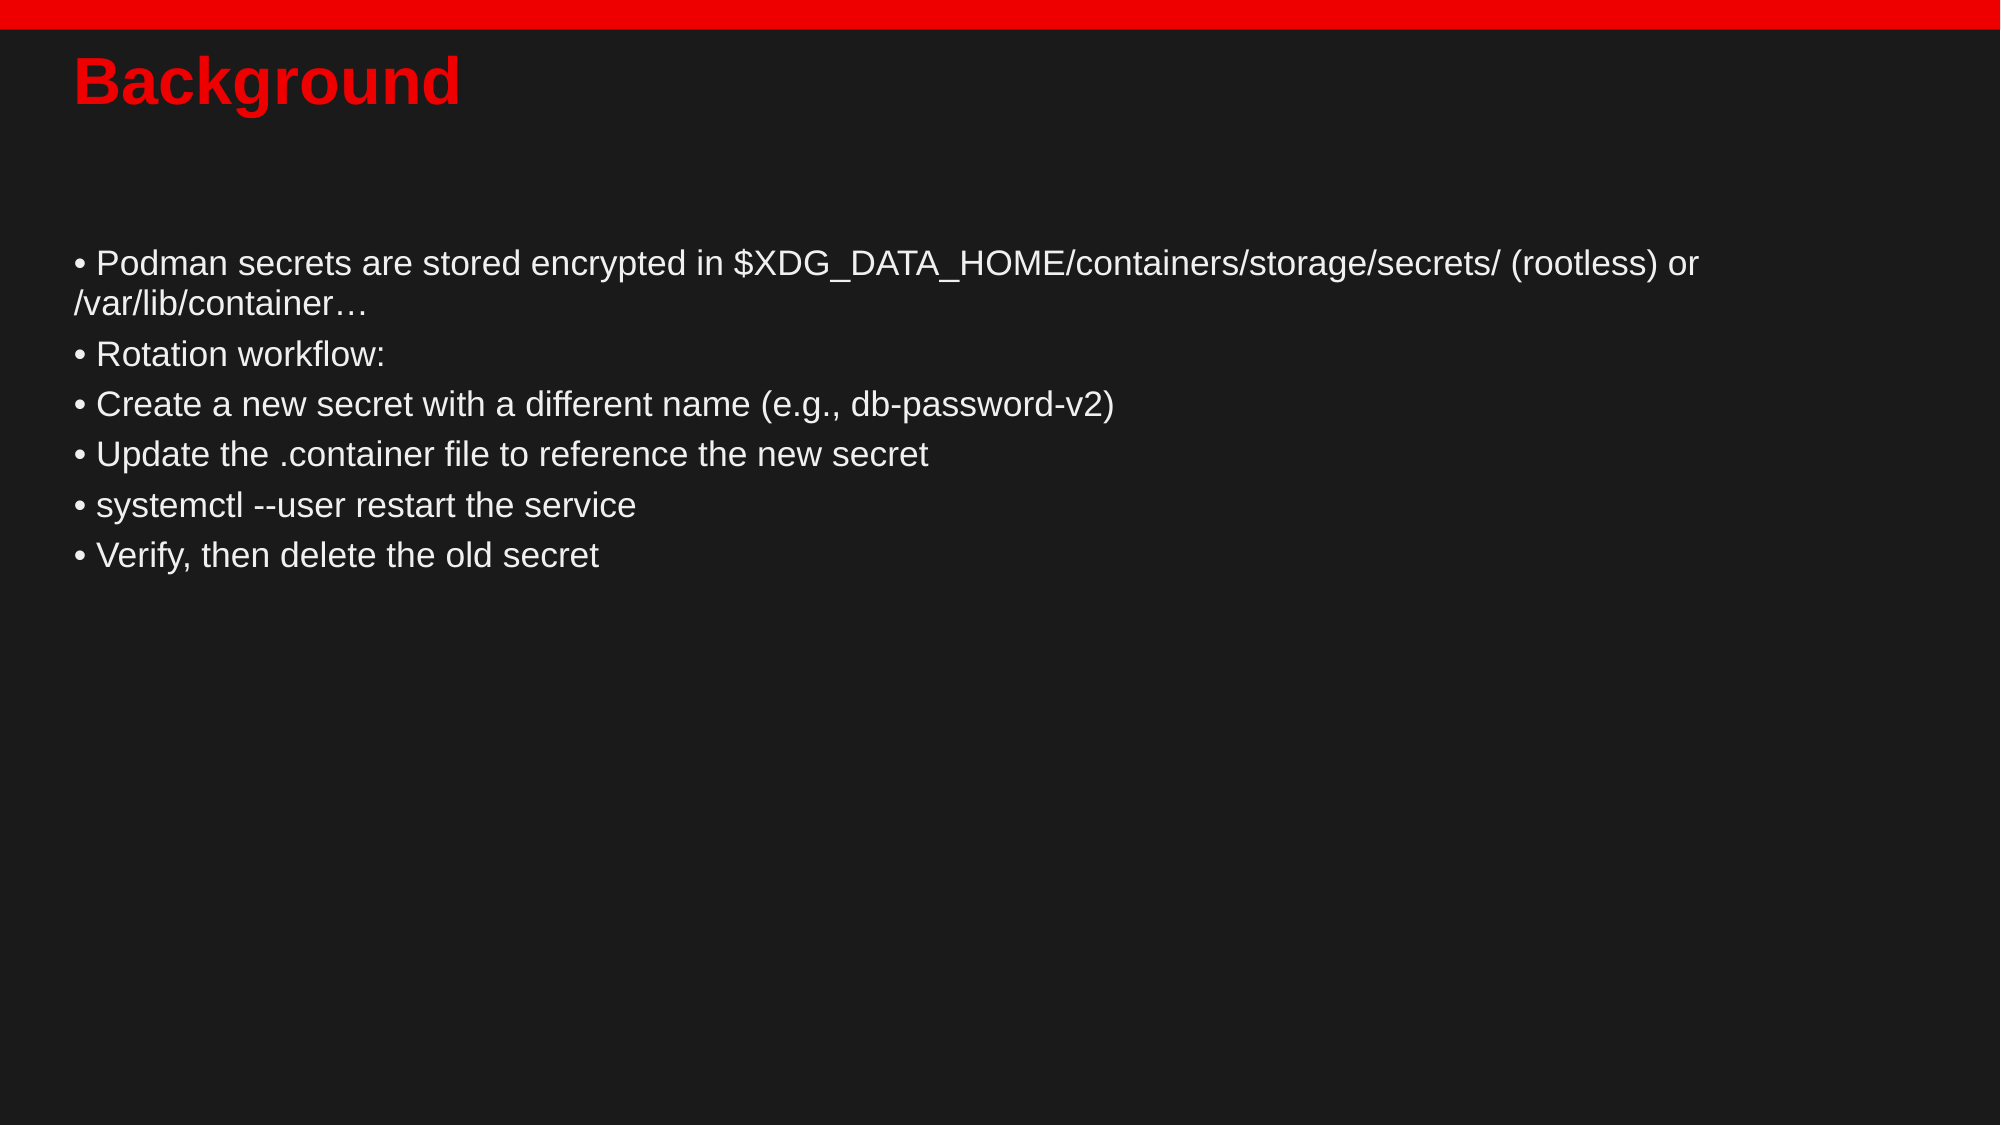

Background
• Podman secrets are stored encrypted in $XDG_DATA_HOME/containers/storage/secrets/ (rootless) or /var/lib/container…
• Rotation workflow:
• Create a new secret with a different name (e.g., db-password-v2)
• Update the .container file to reference the new secret
• systemctl --user restart the service
• Verify, then delete the old secret